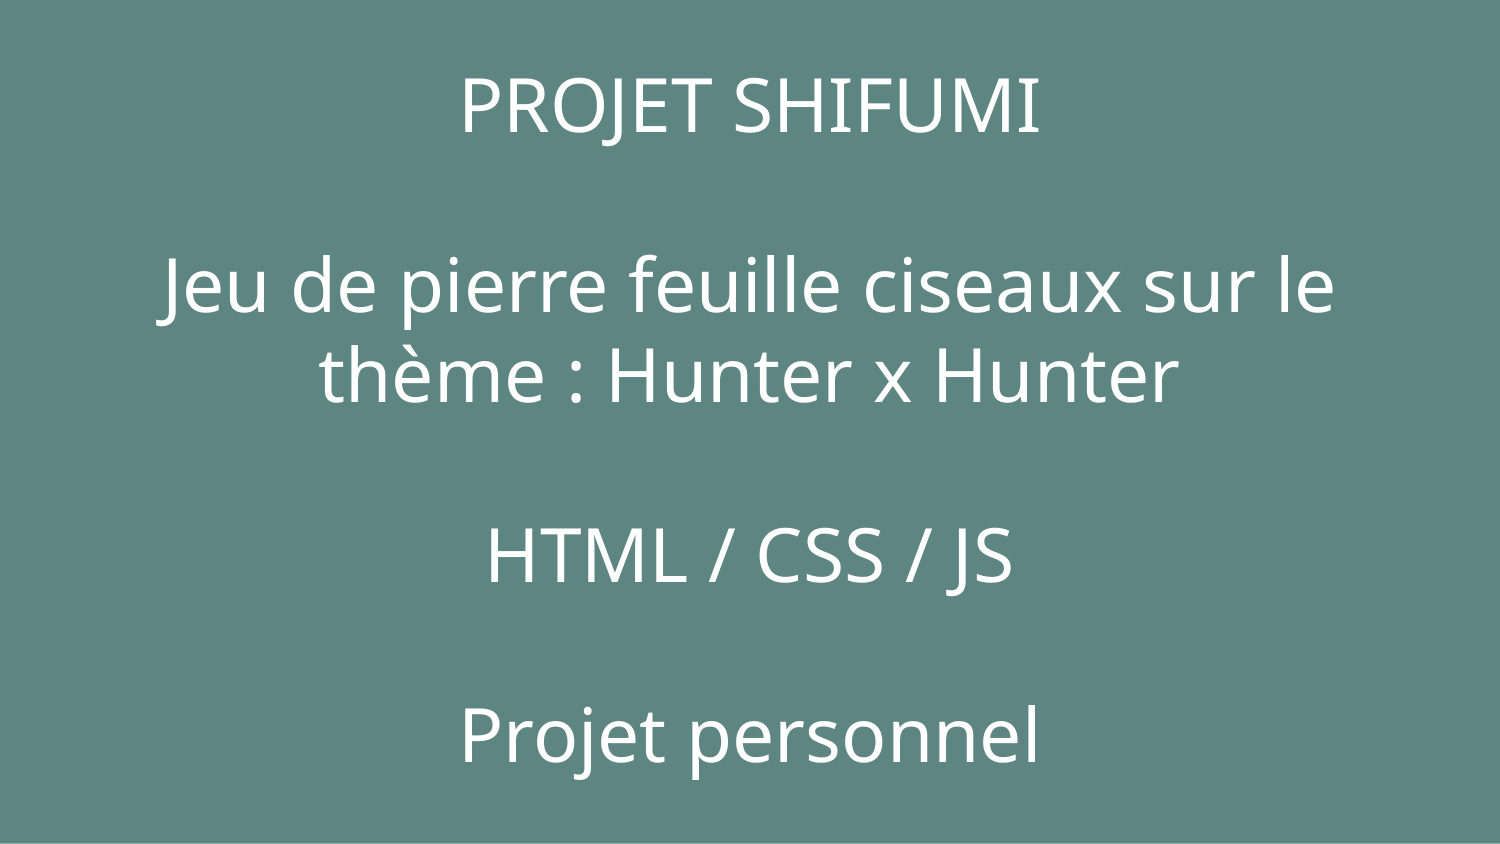

PROJET SHIFUMI
Jeu de pierre feuille ciseaux sur le thème : Hunter x Hunter
HTML / CSS / JS
Projet personnel